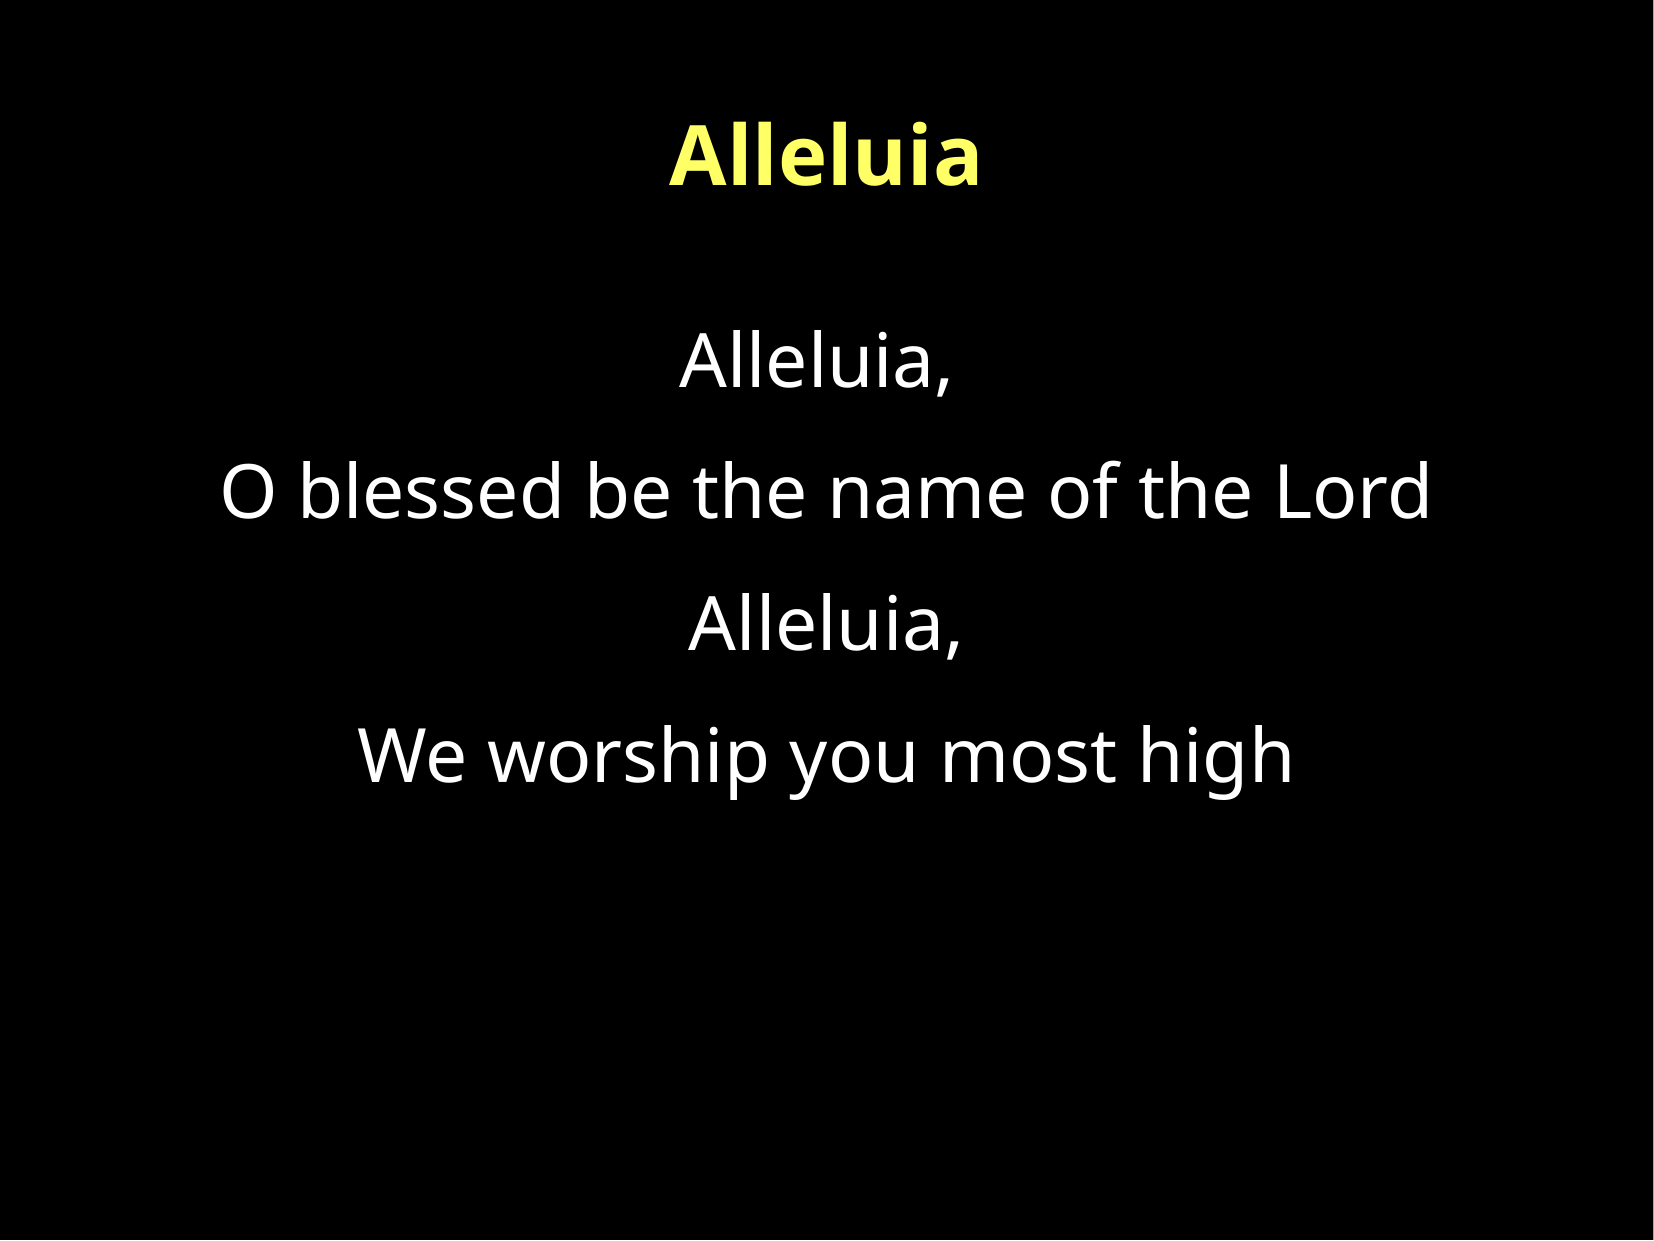

# Alleluia
Alleluia,
O blessed be the name of the Lord
Alleluia,
We worship you most high